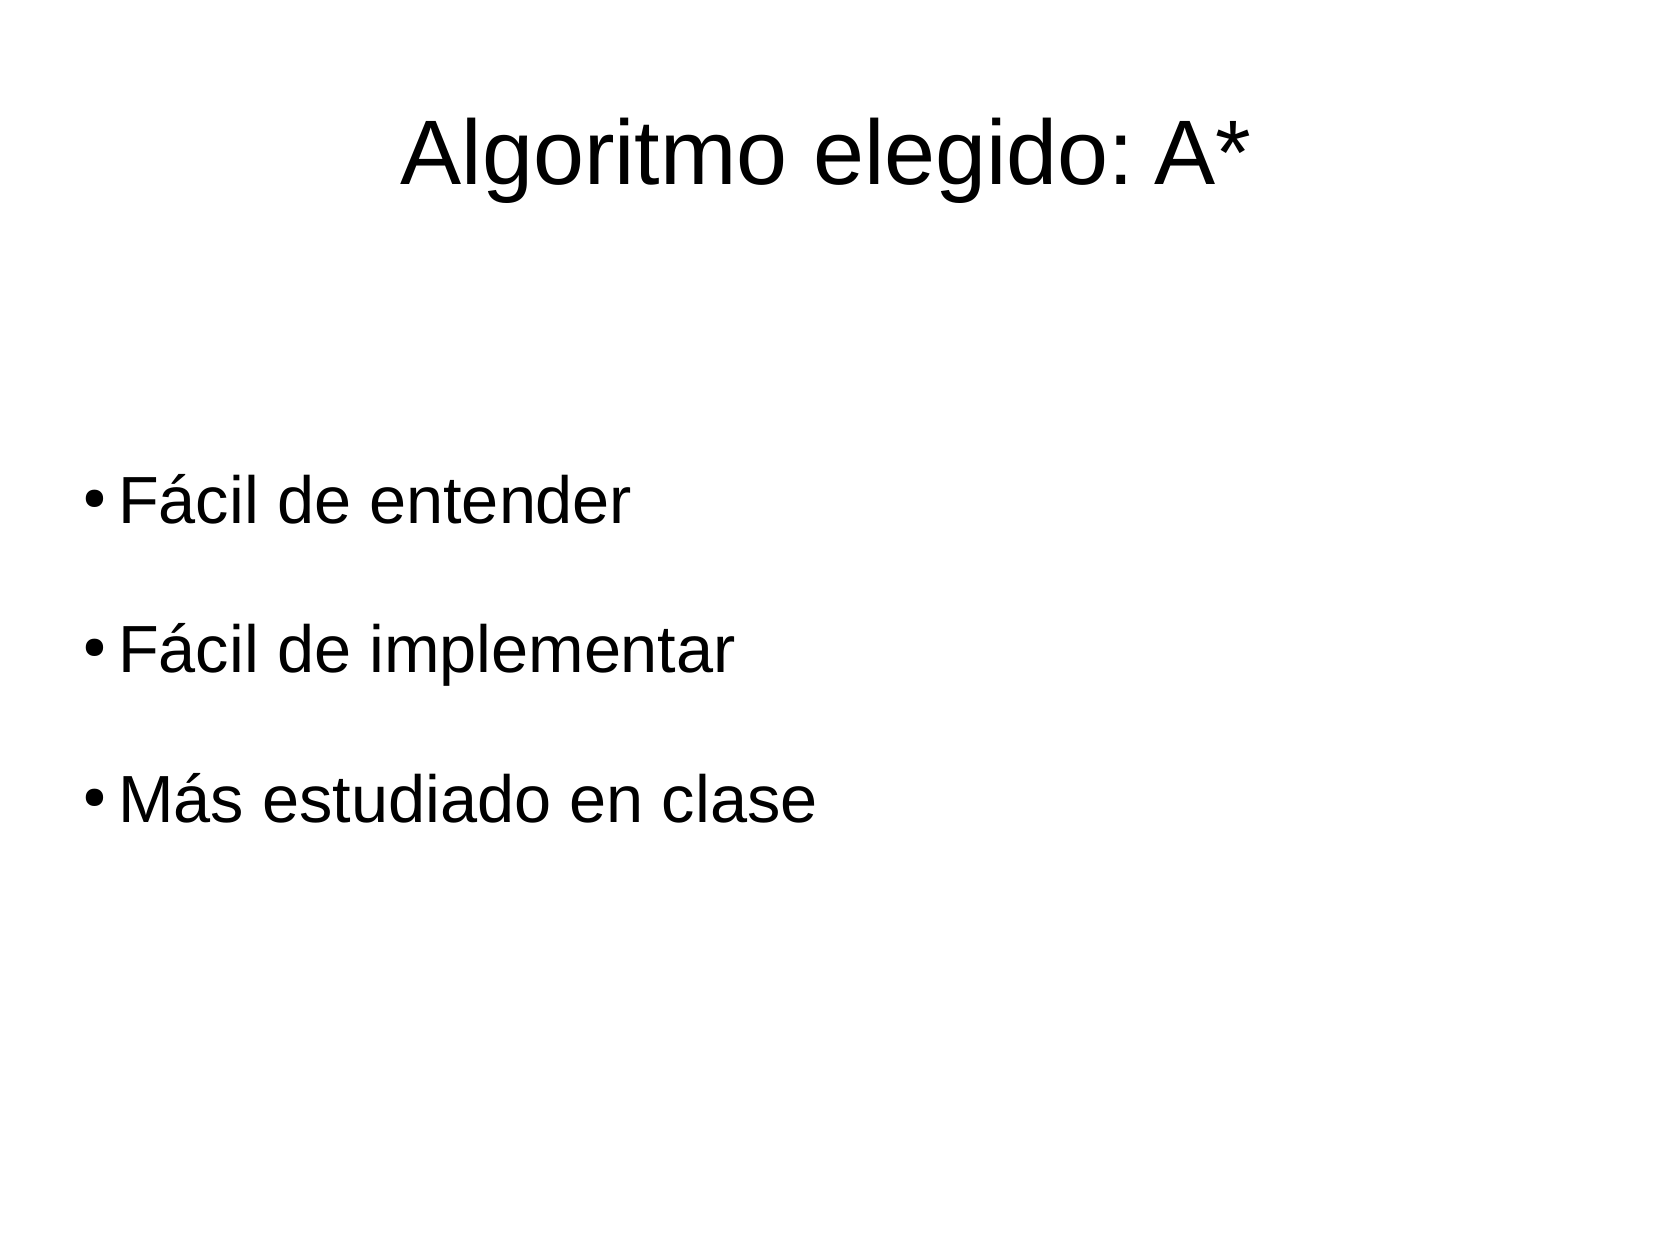

# Algoritmo elegido: A*
Fácil de entender
Fácil de implementar
Más estudiado en clase